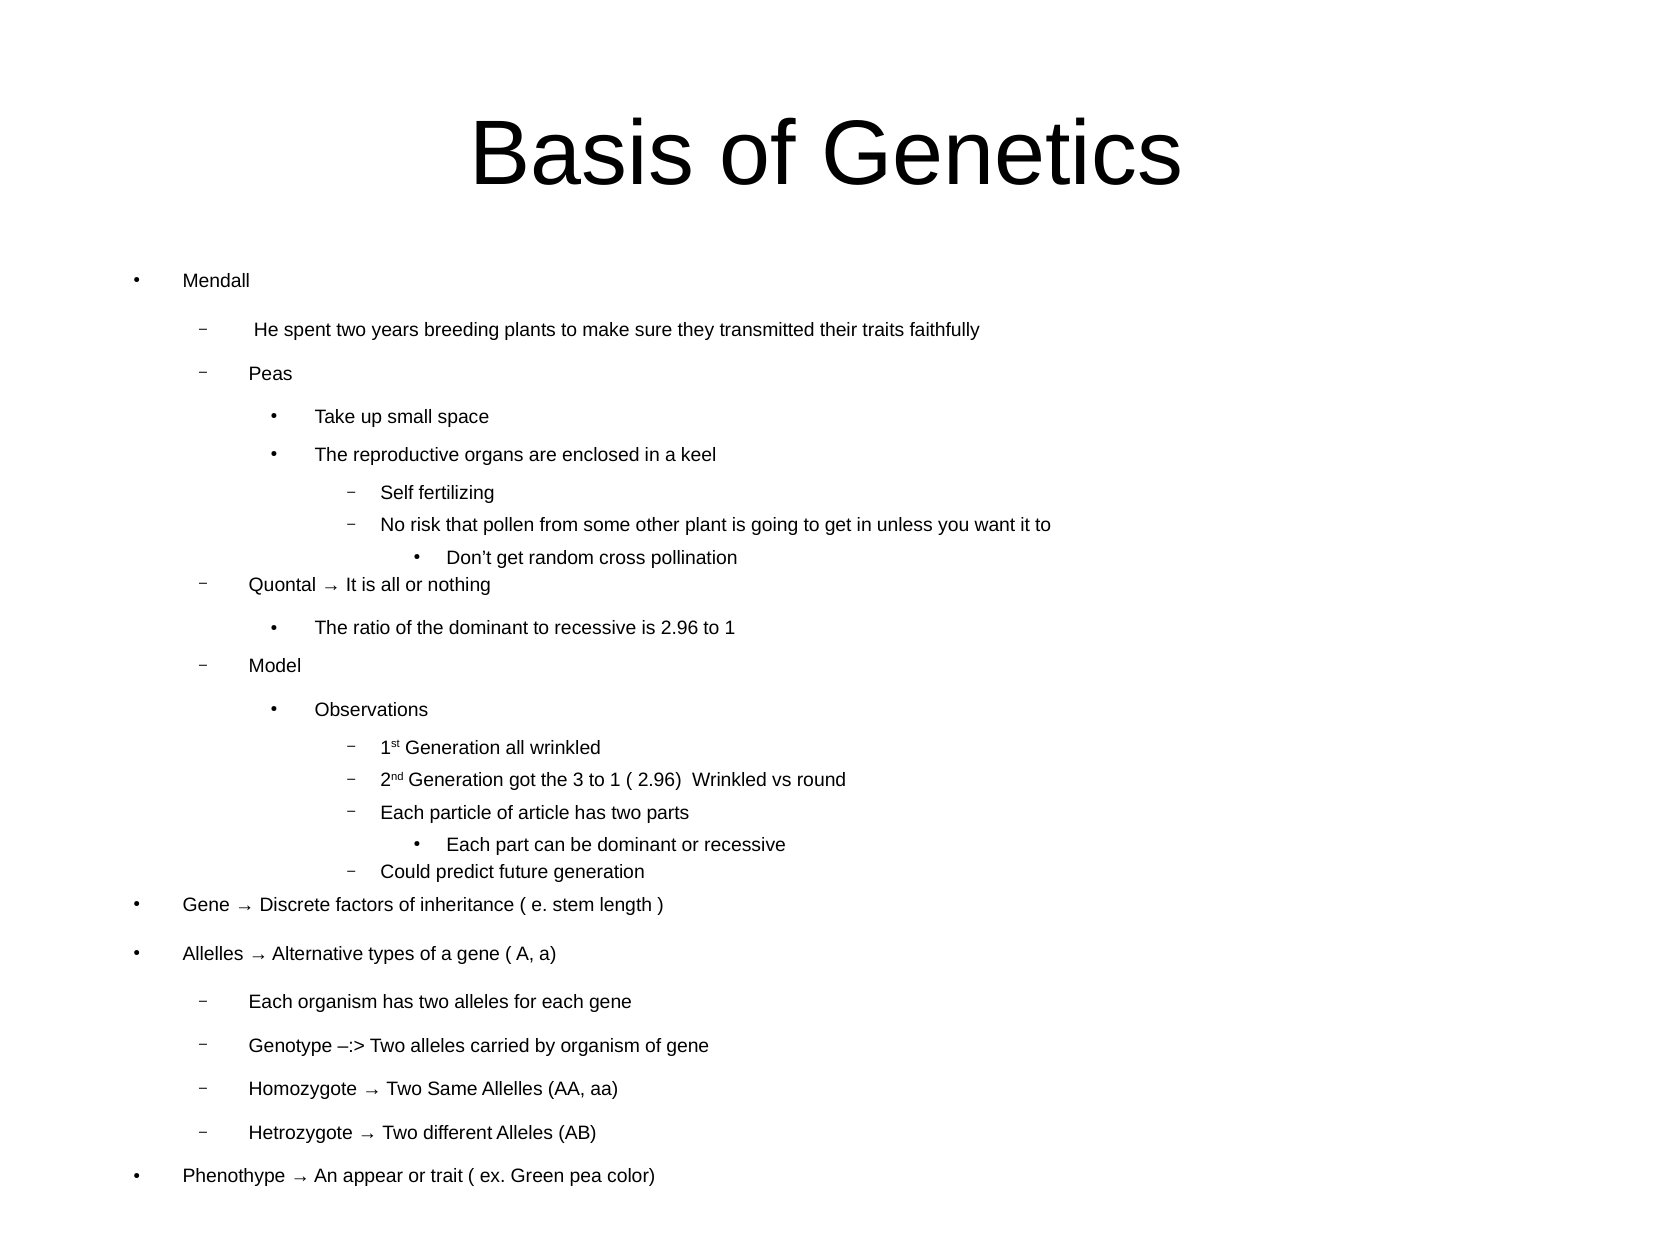

# Basis of Genetics
Mendall
 He spent two years breeding plants to make sure they transmitted their traits faithfully
Peas
Take up small space
The reproductive organs are enclosed in a keel
Self fertilizing
No risk that pollen from some other plant is going to get in unless you want it to
Don’t get random cross pollination
Quontal → It is all or nothing
The ratio of the dominant to recessive is 2.96 to 1
Model
Observations
1st Generation all wrinkled
2nd Generation got the 3 to 1 ( 2.96) Wrinkled vs round
Each particle of article has two parts
Each part can be dominant or recessive
Could predict future generation
Gene → Discrete factors of inheritance ( e. stem length )
Allelles → Alternative types of a gene ( A, a)
Each organism has two alleles for each gene
Genotype –:> Two alleles carried by organism of gene
Homozygote → Two Same Allelles (AA, aa)
Hetrozygote → Two different Alleles (AB)
Phenothype → An appear or trait ( ex. Green pea color)